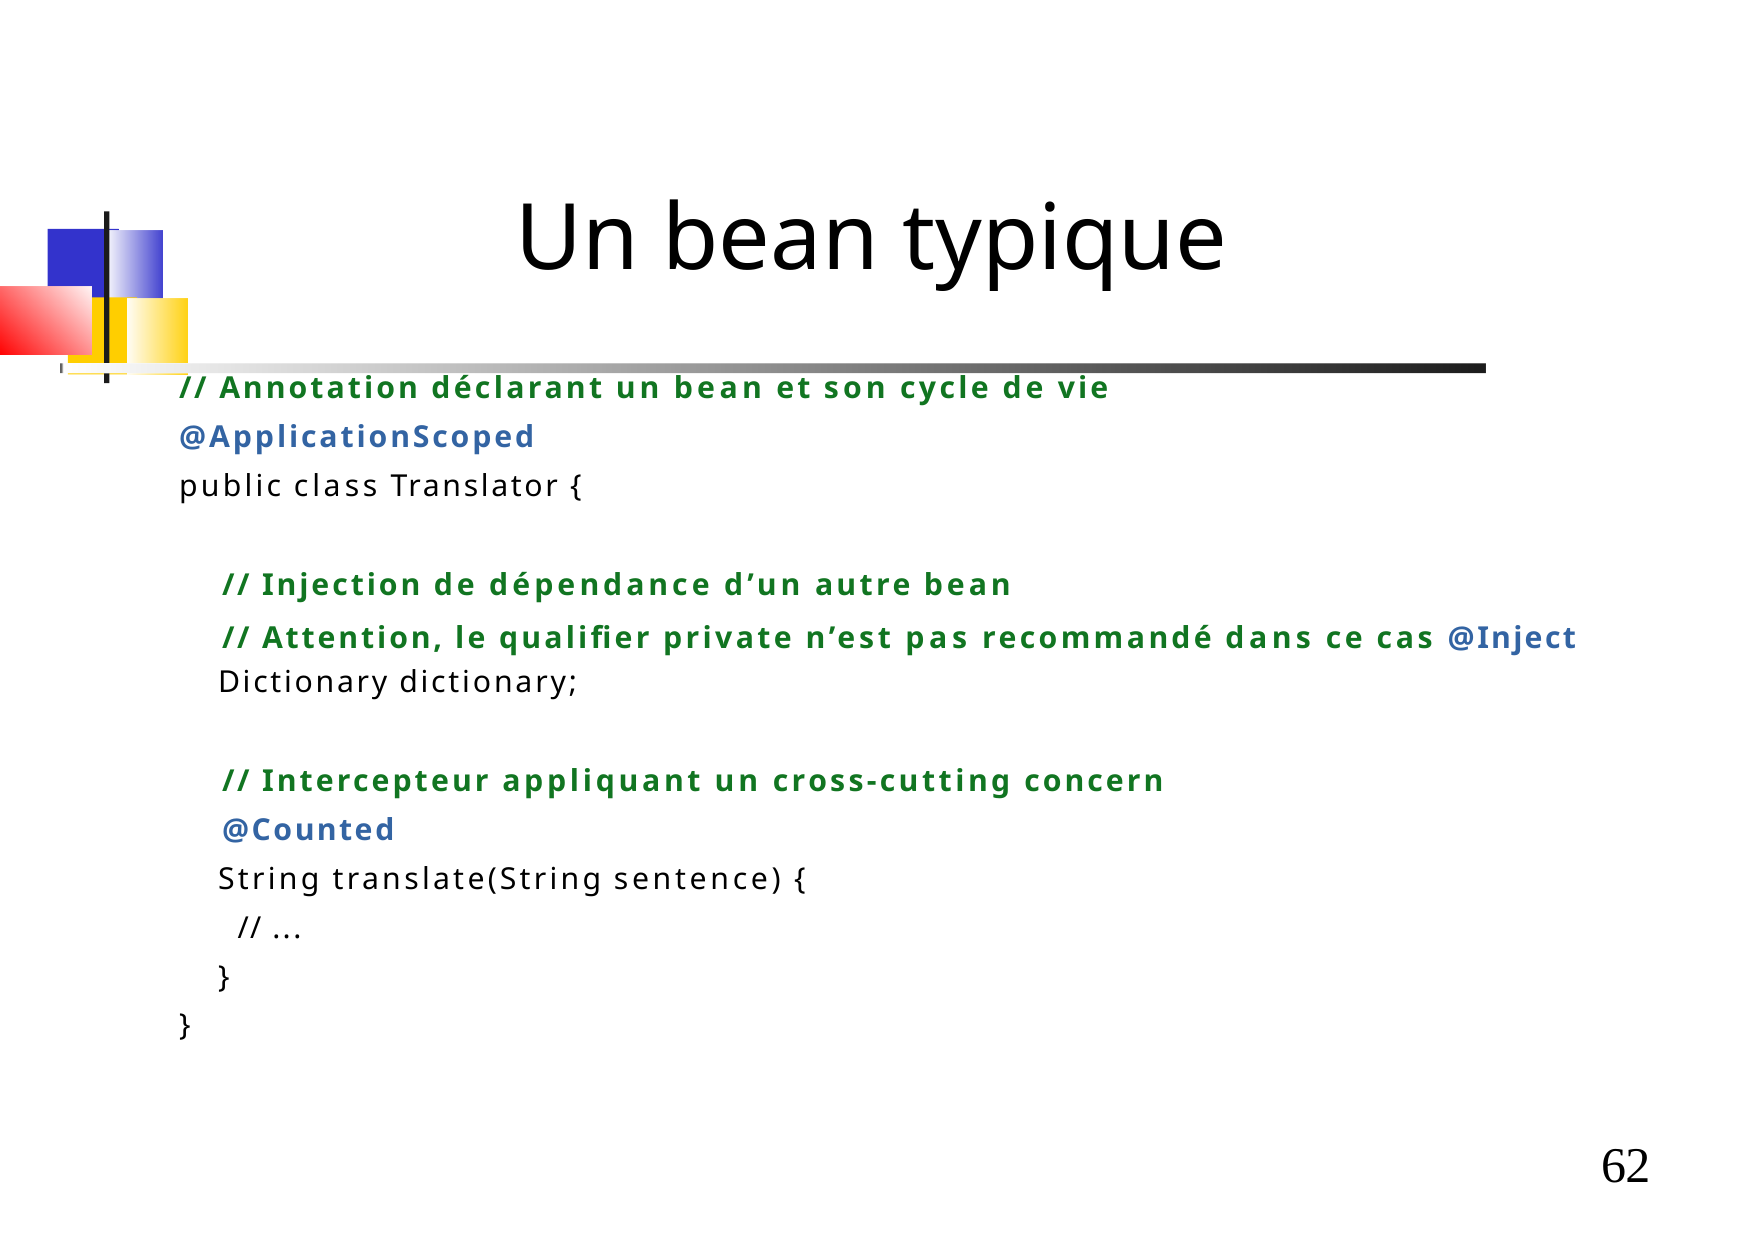

# Un bean typique
// Annotation déclarant un bean et son cycle de vie @ApplicationScoped
public class Translator {
// Injection de dépendance d’un autre bean
// Attention, le qualifier private n’est pas recommandé dans ce cas @Inject
Dictionary dictionary;
// Intercepteur appliquant un cross-cutting concern @Counted
String translate(String sentence) {
// ...
}
}
62